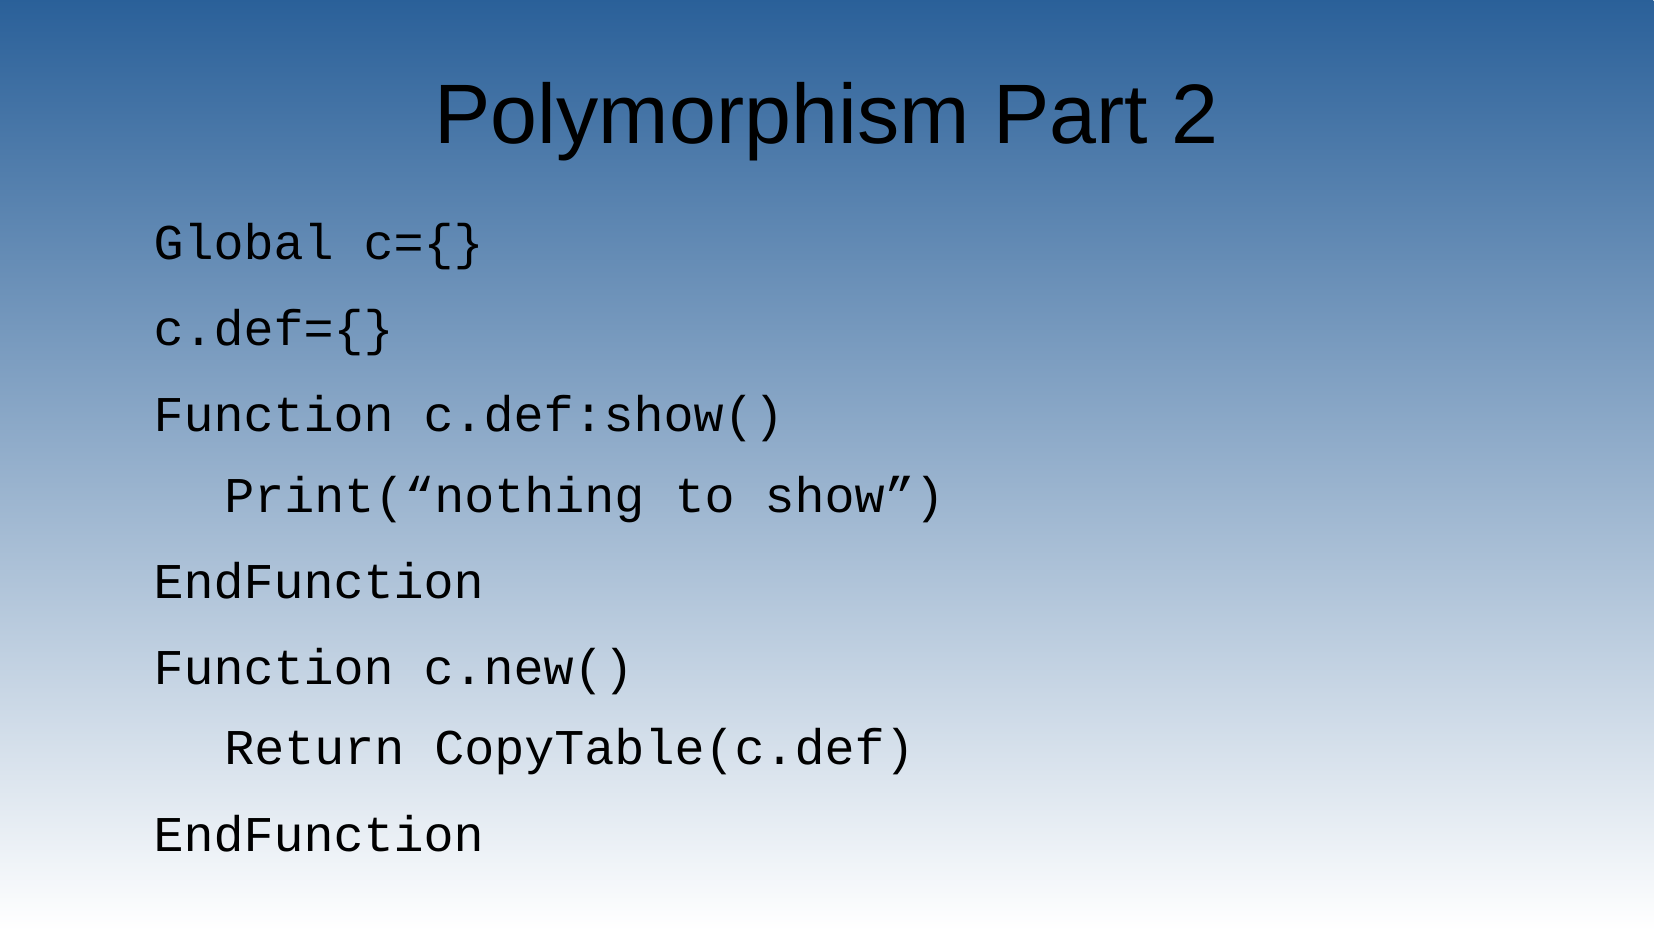

# Polymorphism Part 2
Global c={}
c.def={}
Function c.def:show()
Print(“nothing to show”)
EndFunction
Function c.new()
Return CopyTable(c.def)
EndFunction